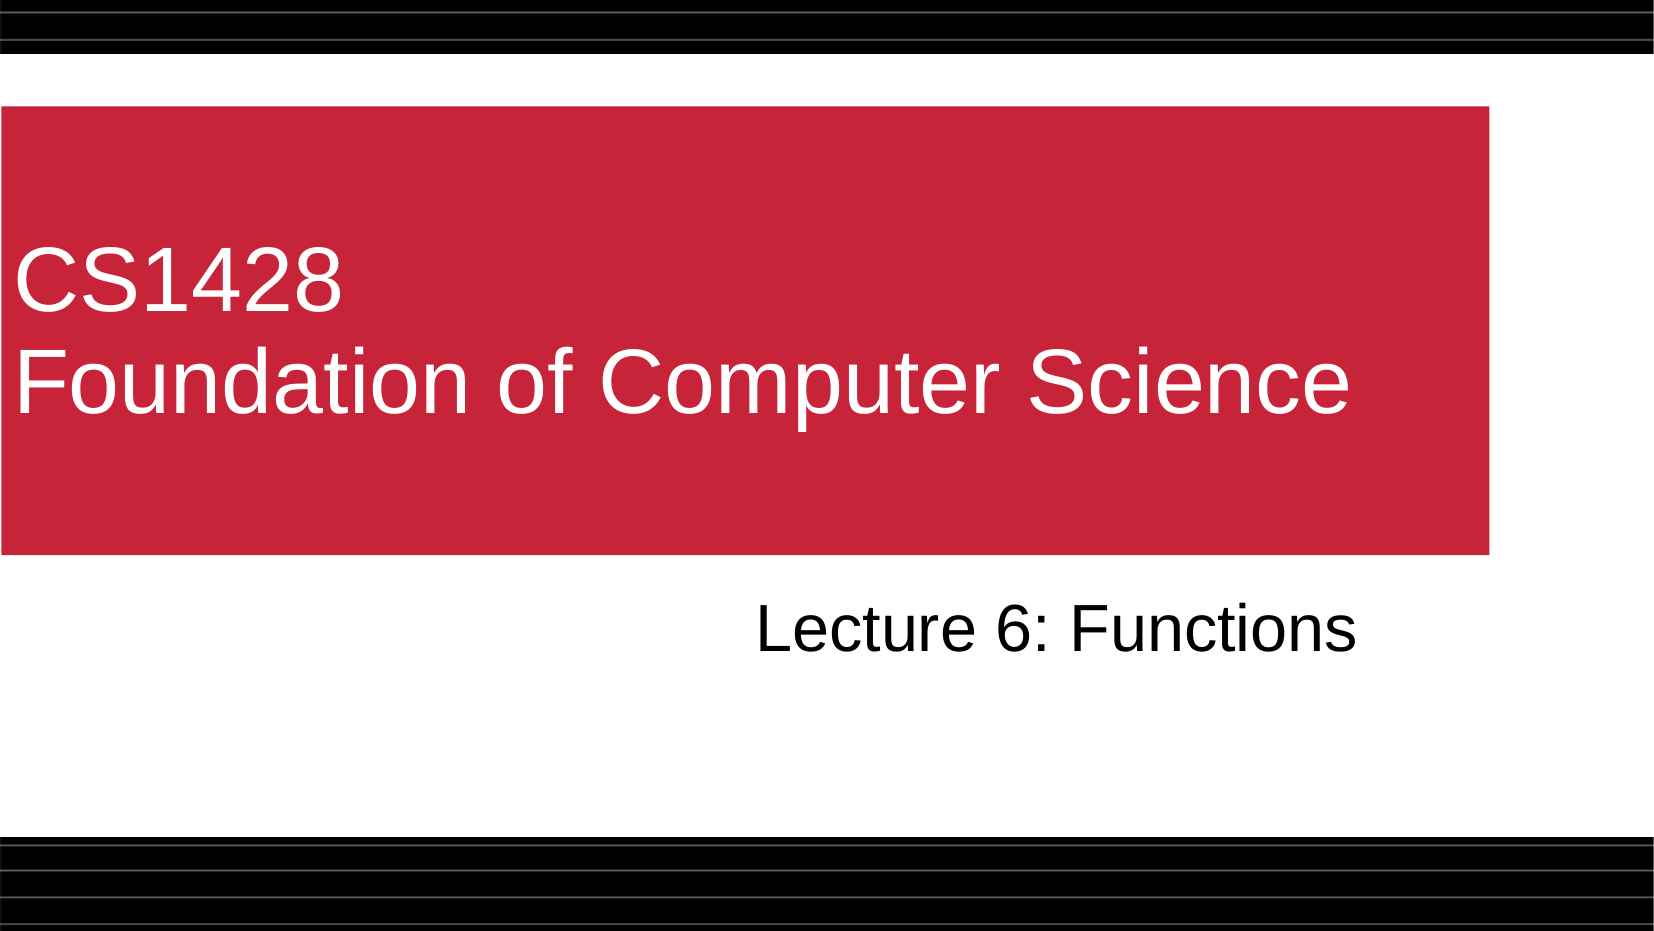

# CS1428 Foundation of Computer Science
Lecture 6: Functions